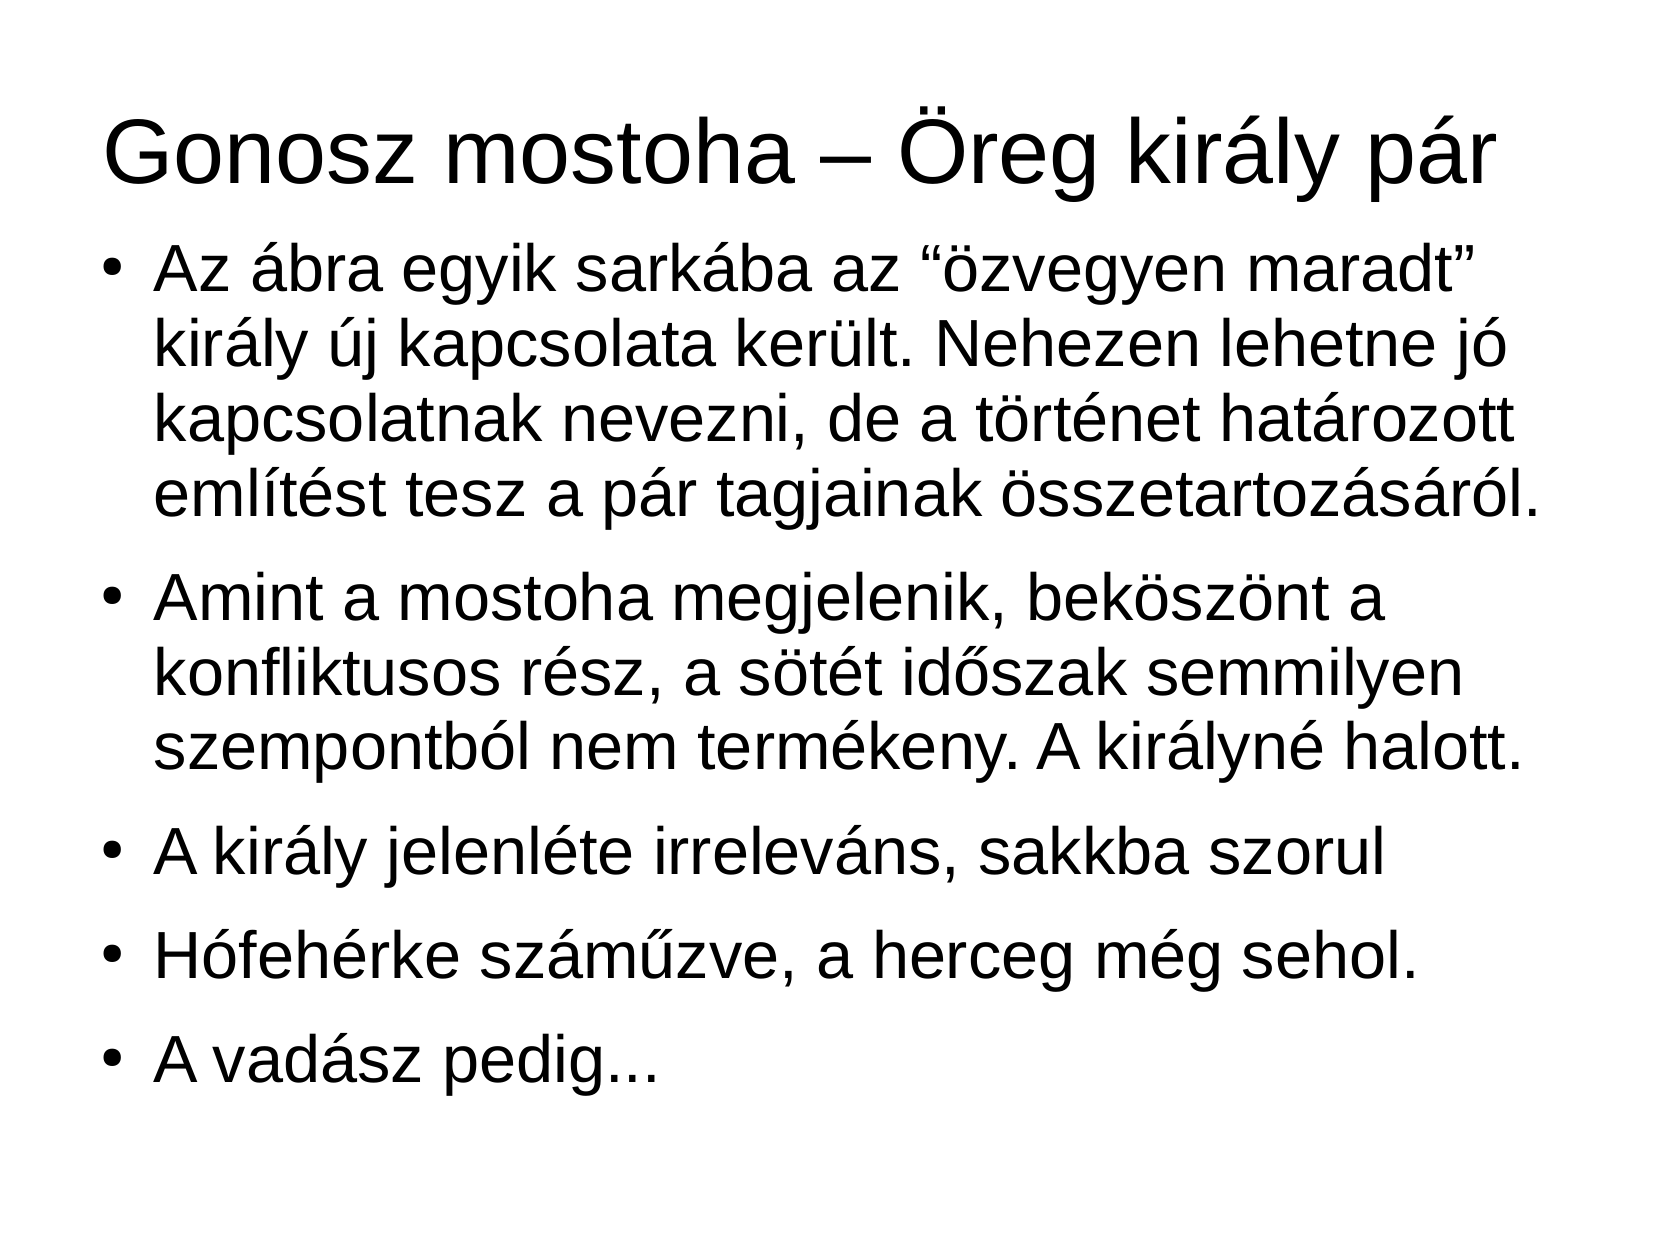

# Gonosz mostoha – Öreg király pár
Az ábra egyik sarkába az “özvegyen maradt” király új kapcsolata került. Nehezen lehetne jó kapcsolatnak nevezni, de a történet határozott említést tesz a pár tagjainak összetartozásáról.
Amint a mostoha megjelenik, beköszönt a konfliktusos rész, a sötét időszak semmilyen szempontból nem termékeny. A királyné halott.
A király jelenléte irreleváns, sakkba szorul
Hófehérke száműzve, a herceg még sehol.
A vadász pedig...